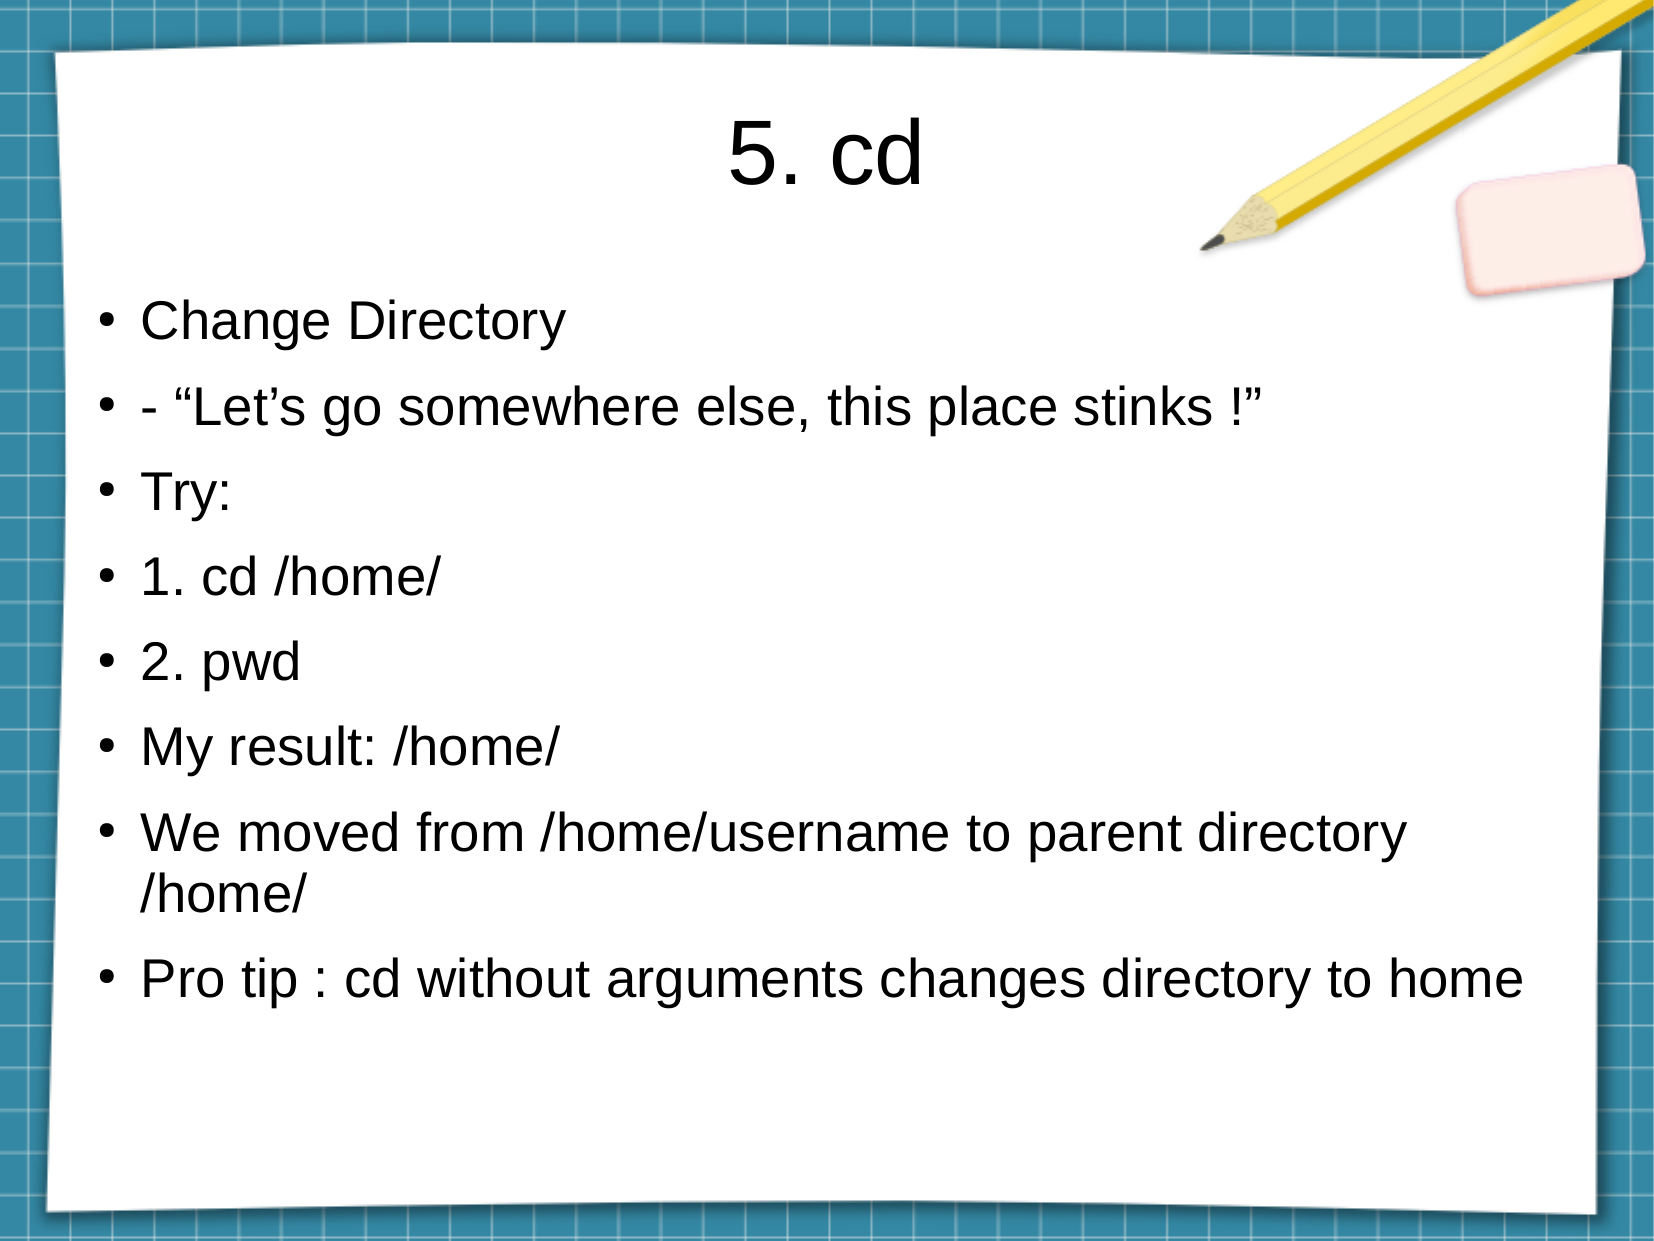

# 5. cd
Change Directory
- “Let’s go somewhere else, this place stinks !”
Try:
1. cd /home/
2. pwd
My result: /home/
We moved from /home/username to parent directory /home/
Pro tip : cd without arguments changes directory to home